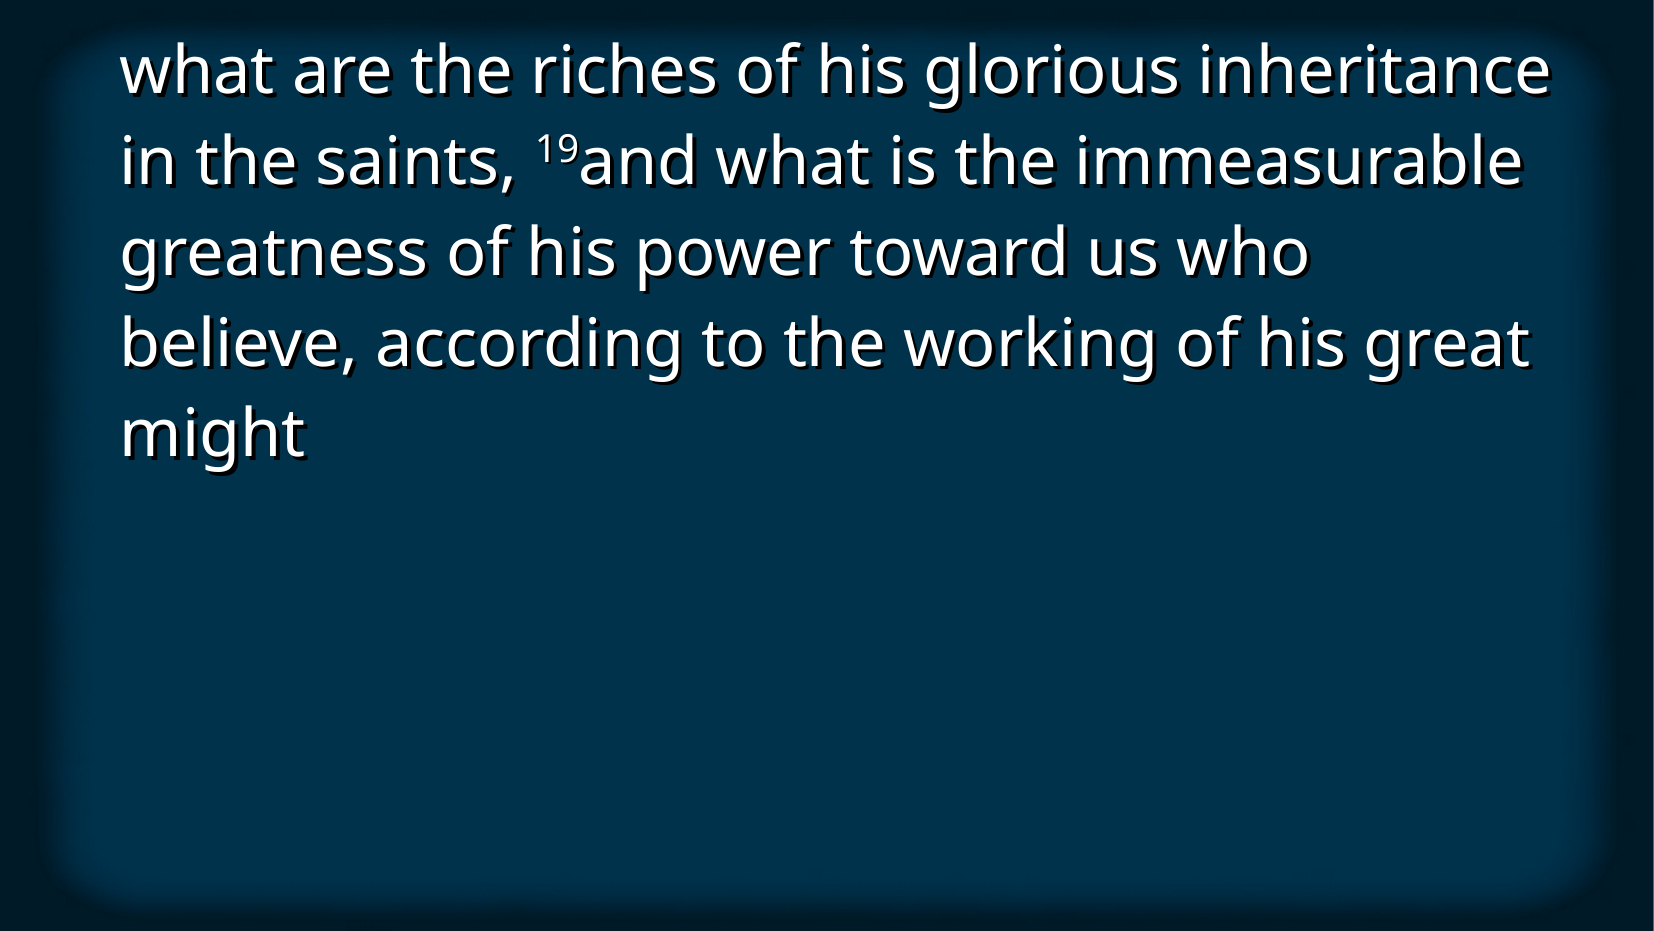

what are the riches of his glorious inheritance in the saints, 19and what is the immeasurable greatness of his power toward us who believe, according to the working of his great might